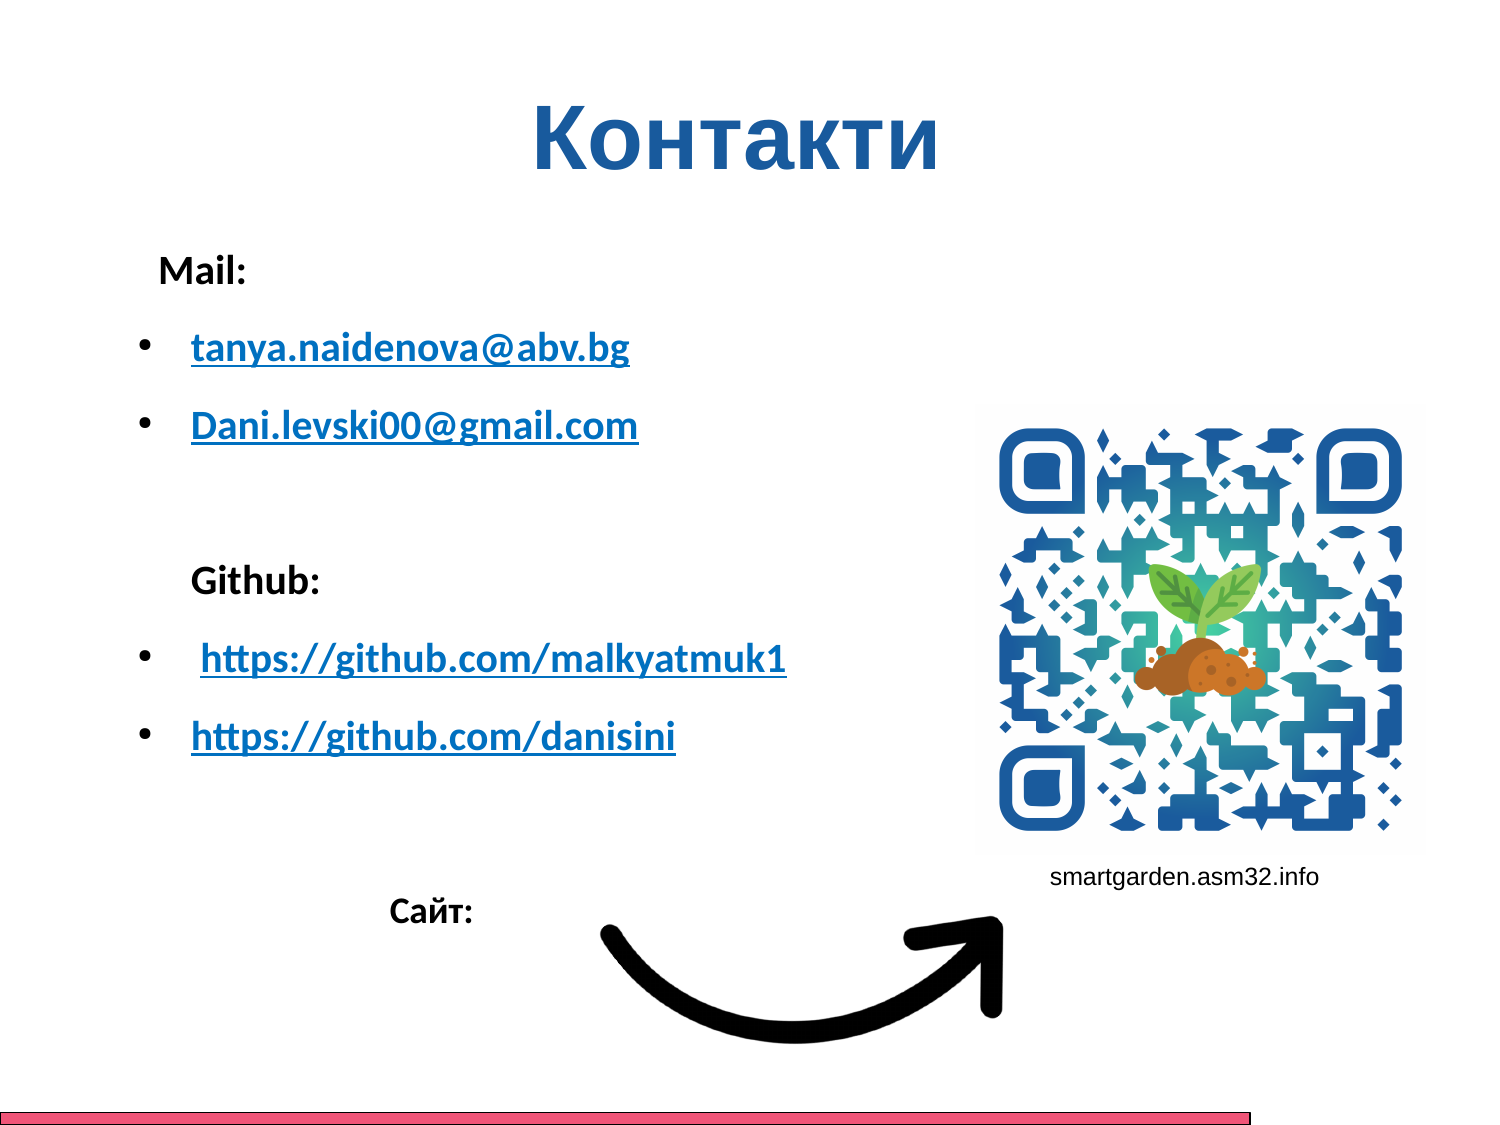

# Контакти
 Mail:
tanya.naidenova@abv.bg
Dani.levski00@gmail.com
Github:
 https://github.com/malkyatmuk1
https://github.com/danisini
smartgarden.asm32.info
Сайт: